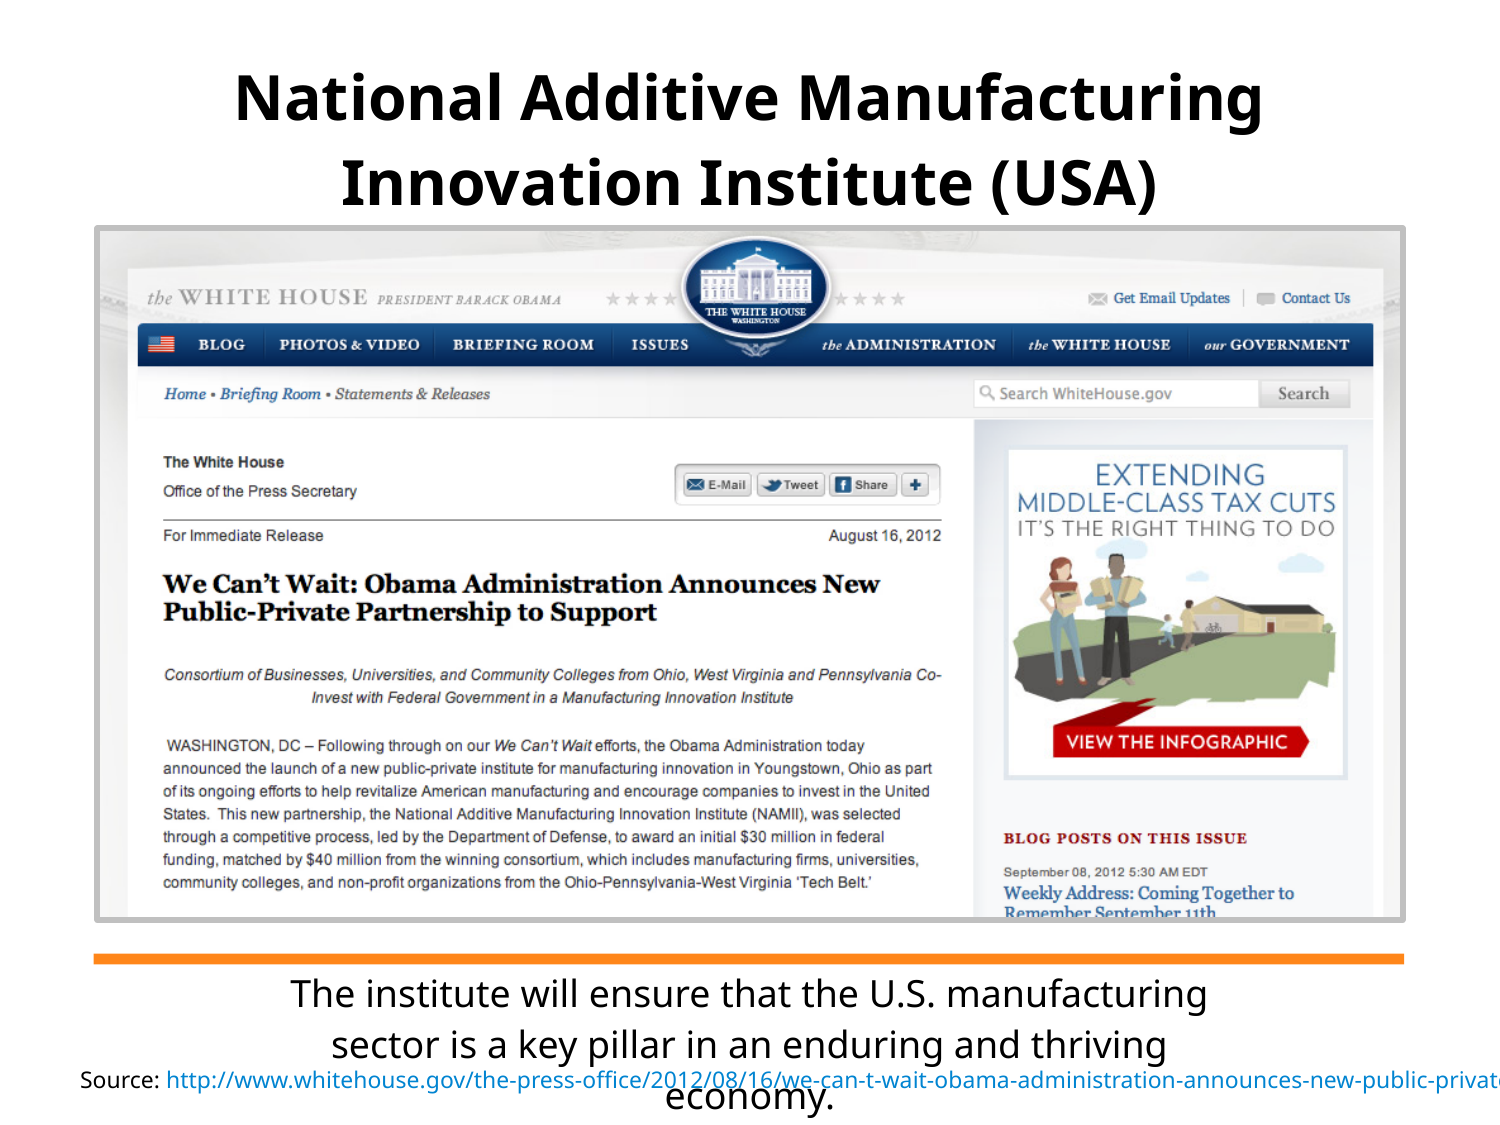

# National Additive Manufacturing Innovation Institute (USA)
The institute will ensure that the U.S. manufacturing sector is a key pillar in an enduring and thriving economy.
Source: http://www.whitehouse.gov/the-press-office/2012/08/16/we-can-t-wait-obama-administration-announces-new-public-private-partners